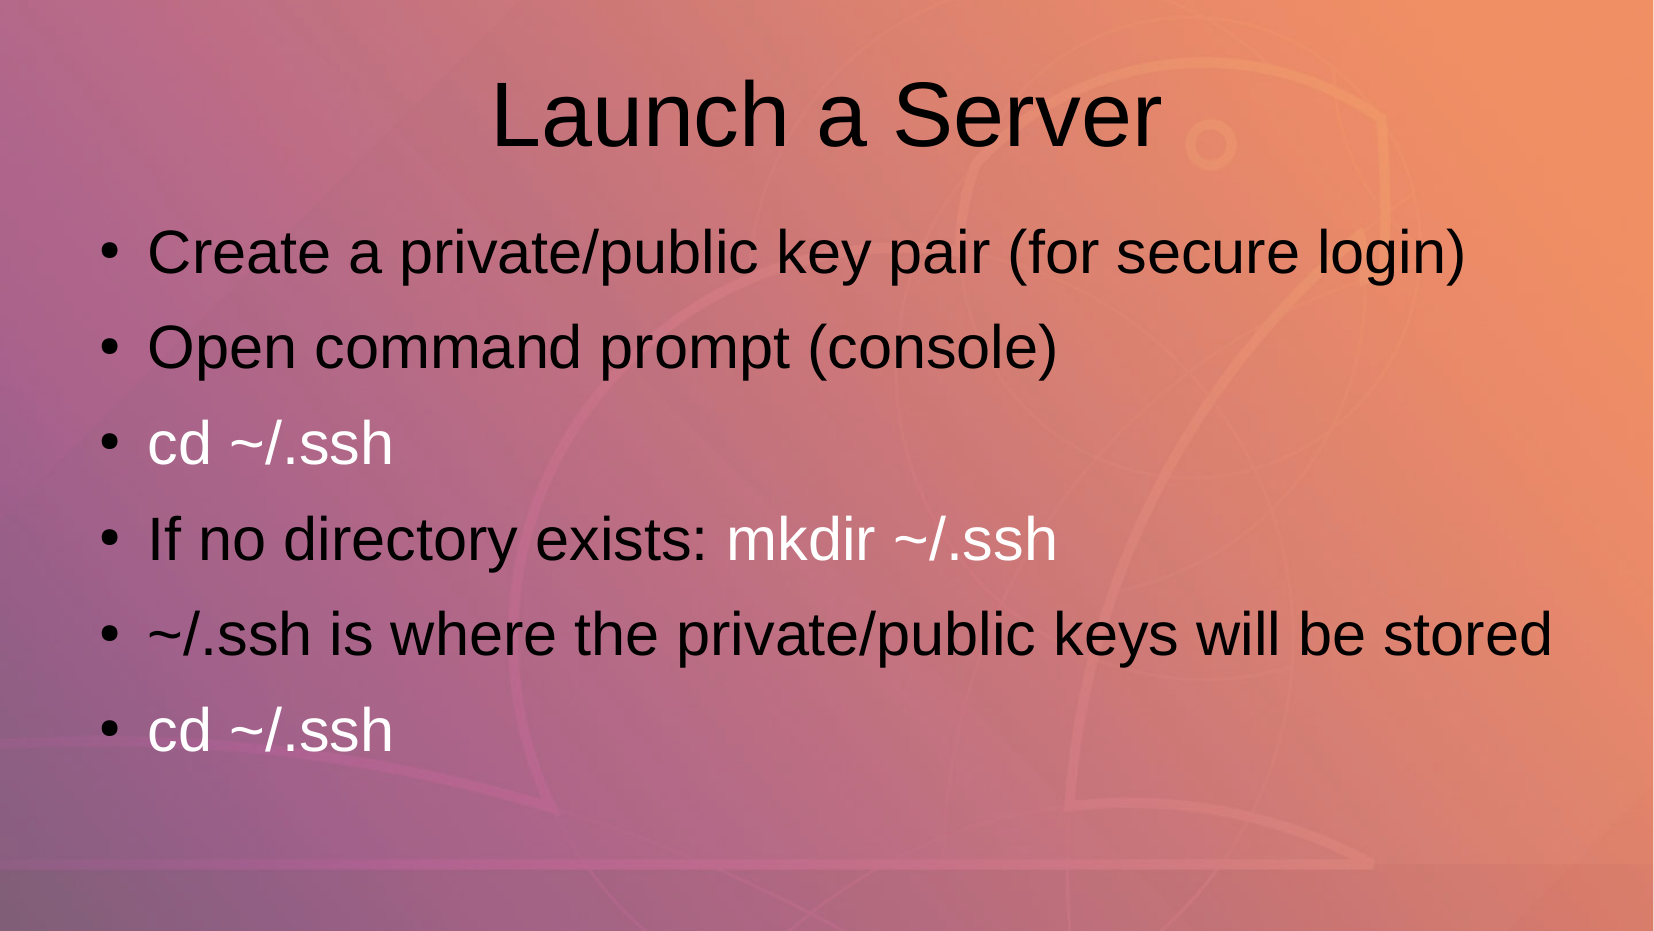

# Launch a Server
Create a private/public key pair (for secure login)
Open command prompt (console)
cd ~/.ssh
If no directory exists: mkdir ~/.ssh
~/.ssh is where the private/public keys will be stored
cd ~/.ssh